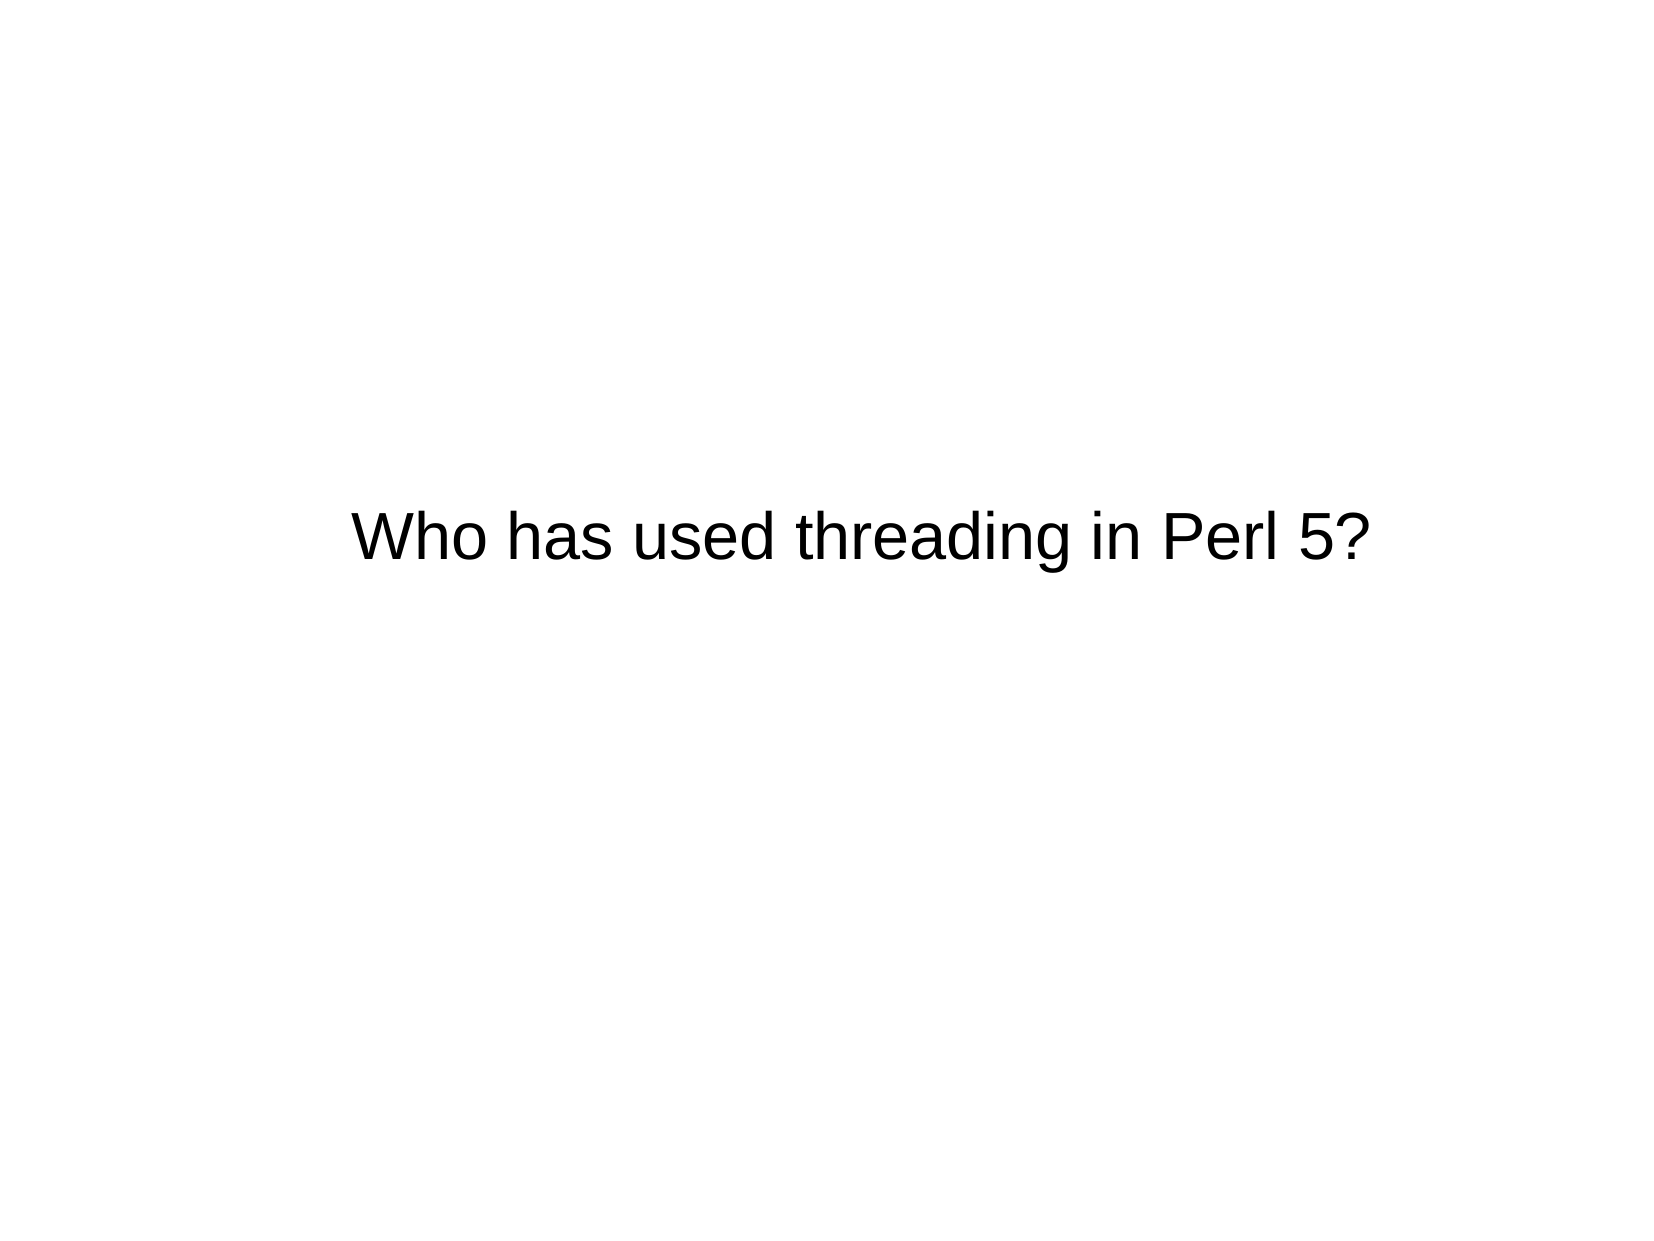

#
Who has used threading in Perl 5?